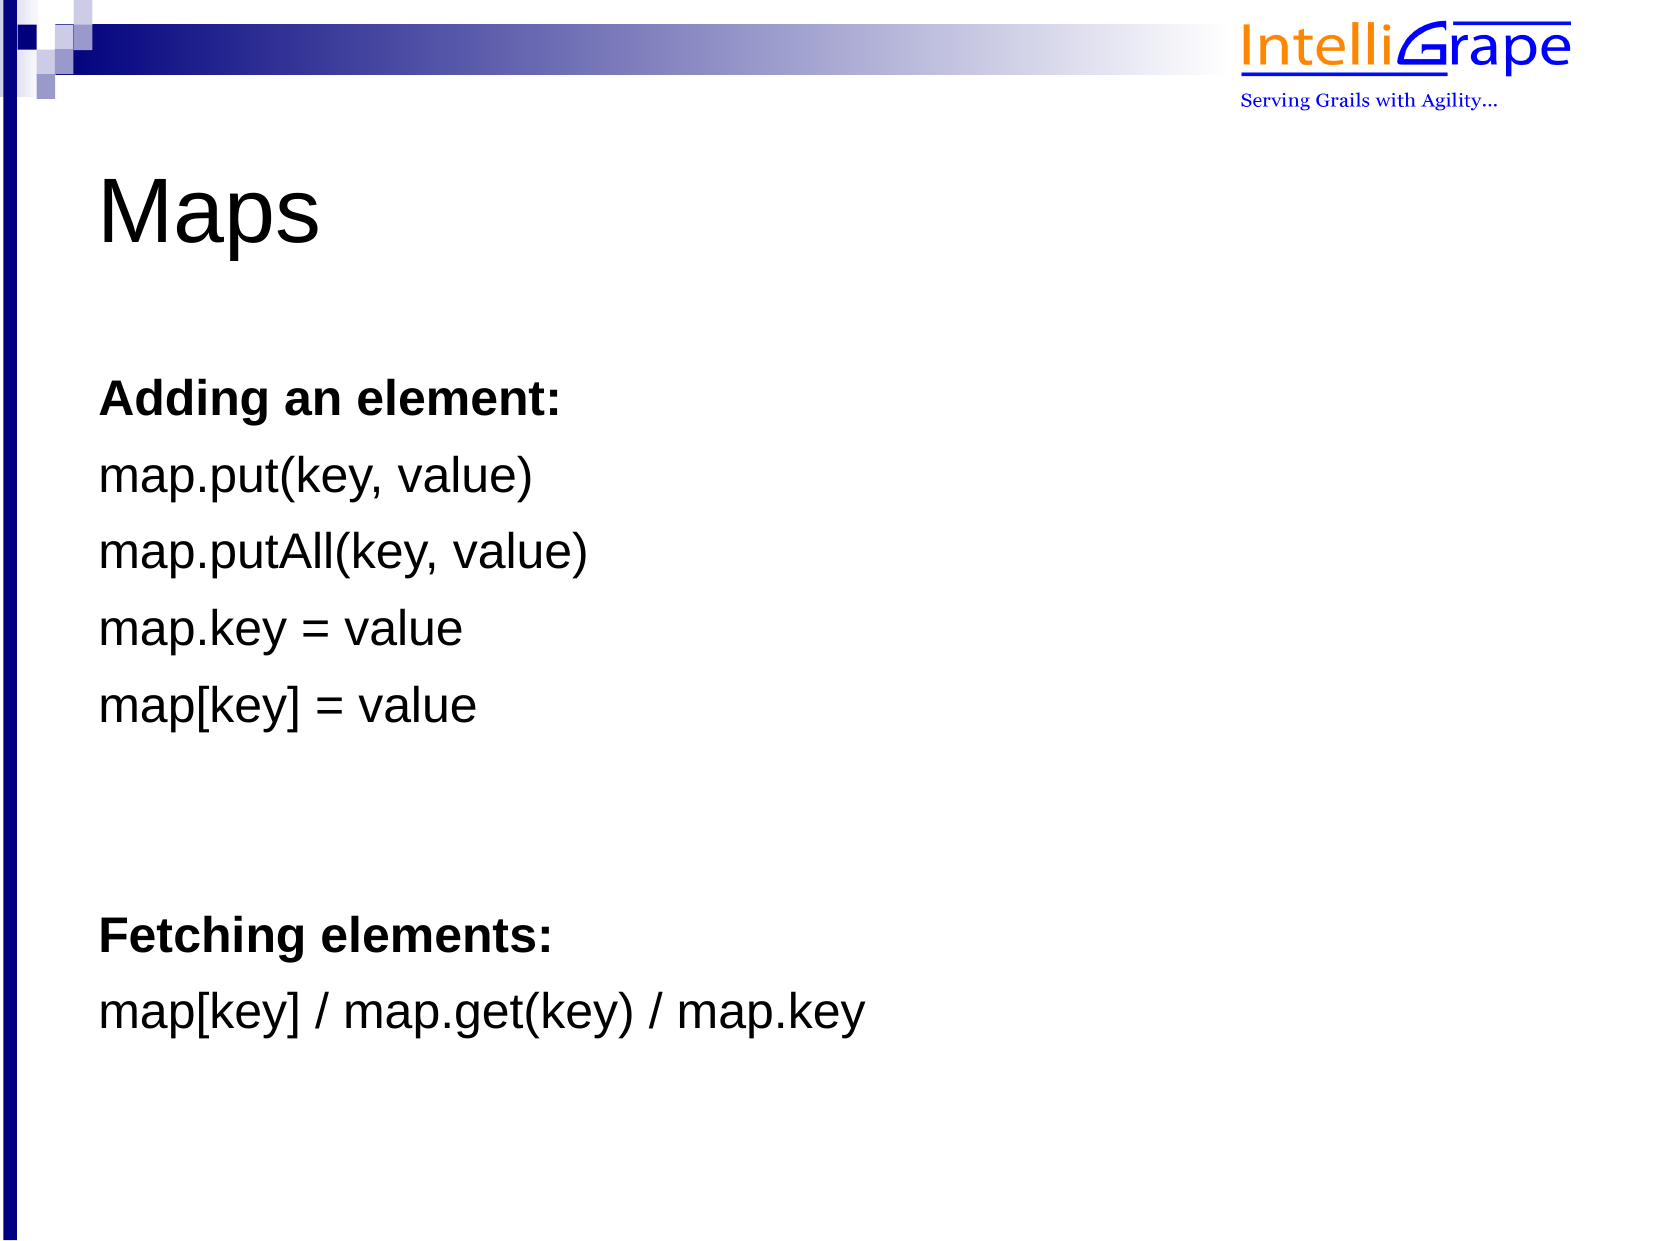

# Maps
Adding an element:
map.put(key, value)
map.putAll(key, value)
map.key = value
map[key] = value
Fetching elements:
map[key] / map.get(key) / map.key